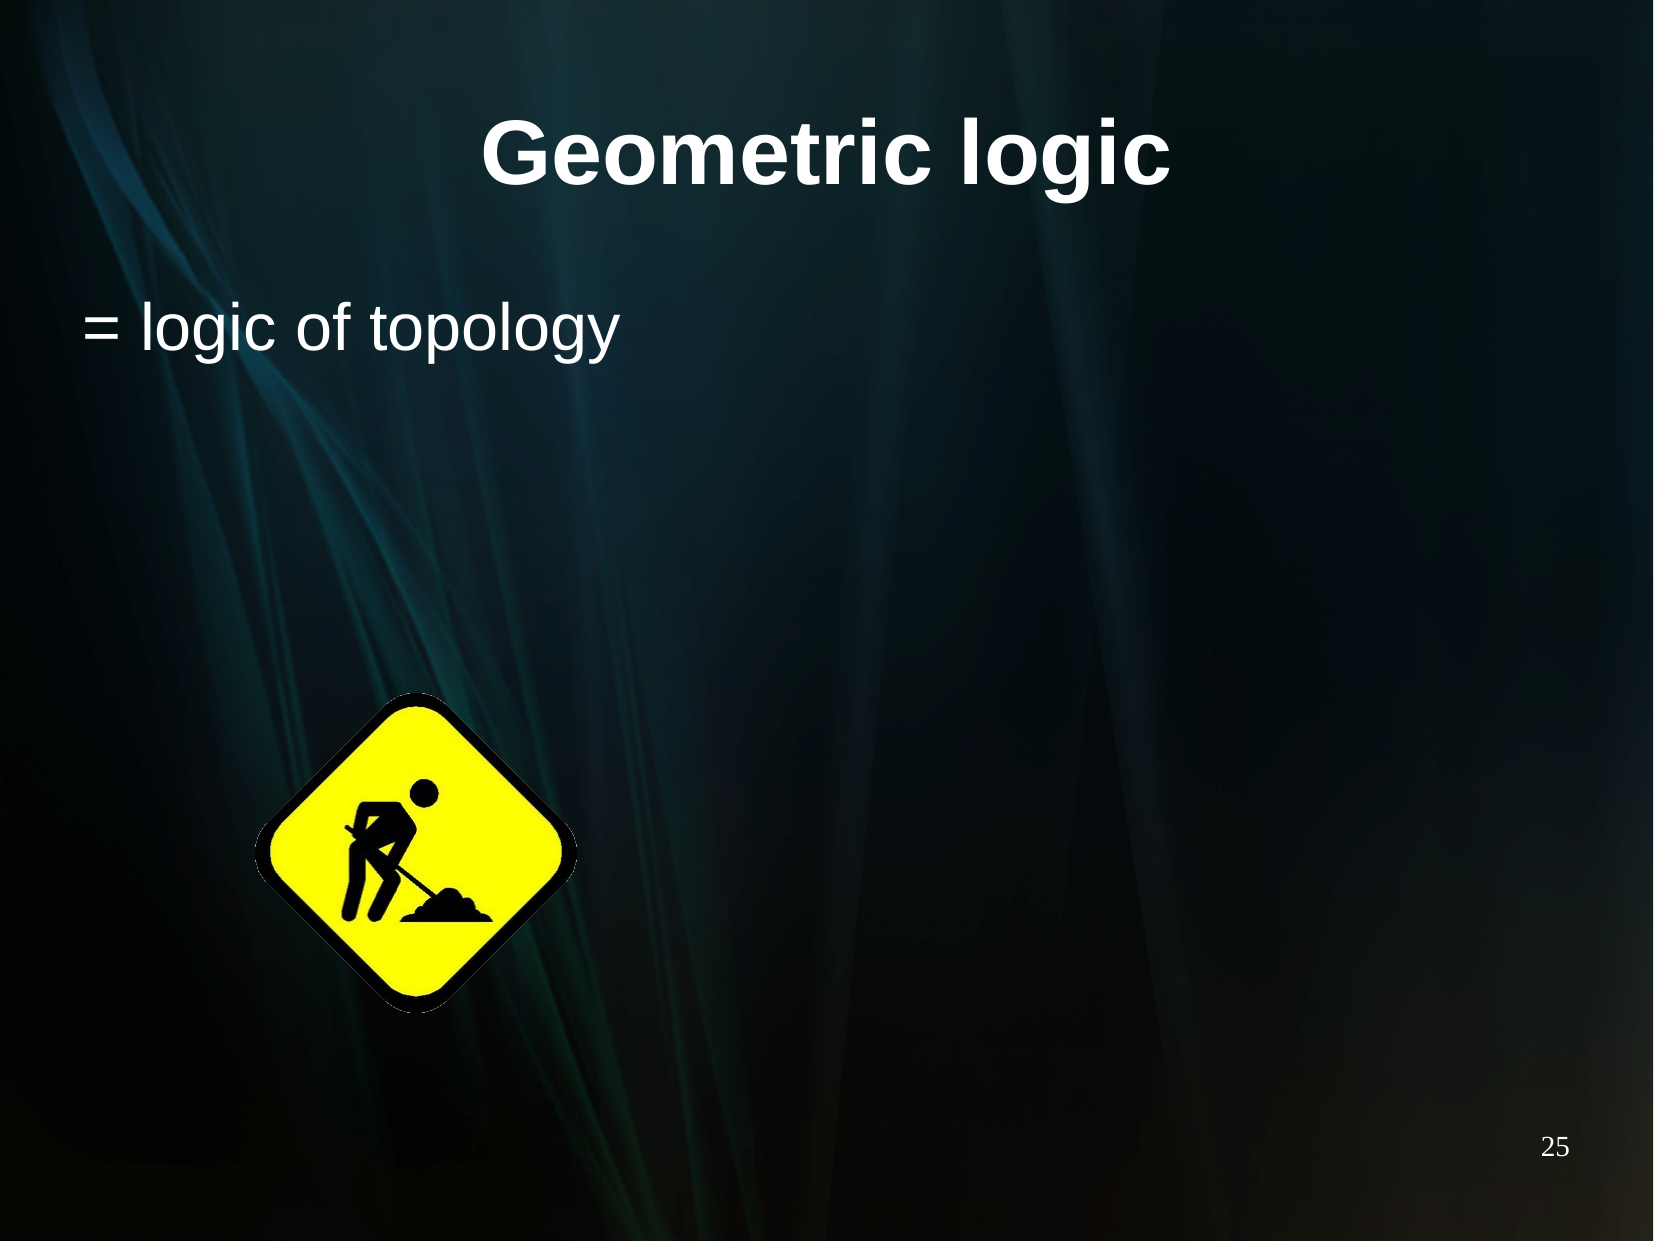

# Geometric logic
= logic of topology
25